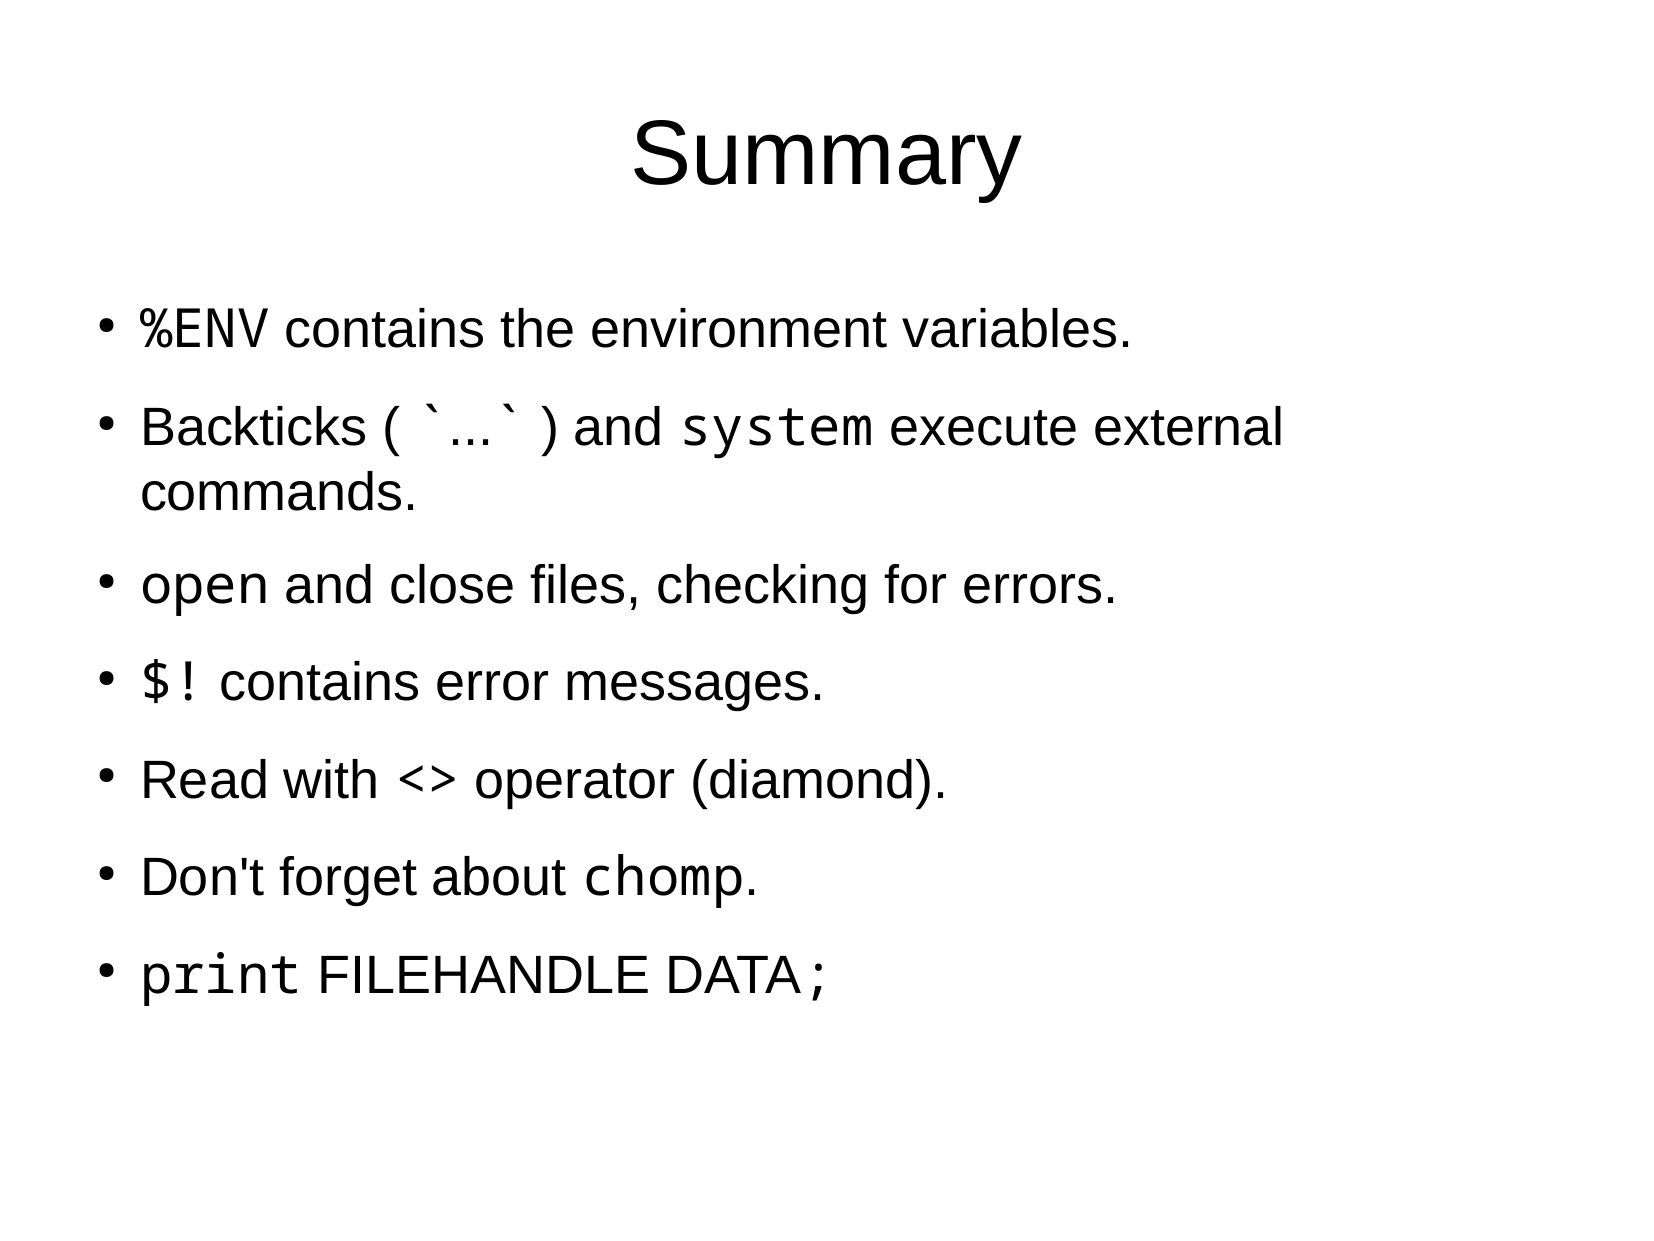

# Summary
%ENV contains the environment variables.
Backticks ( `...` ) and system execute external commands.
open and close files, checking for errors.
$! contains error messages.
Read with <> operator (diamond).
Don't forget about chomp.
print FILEHANDLE DATA;